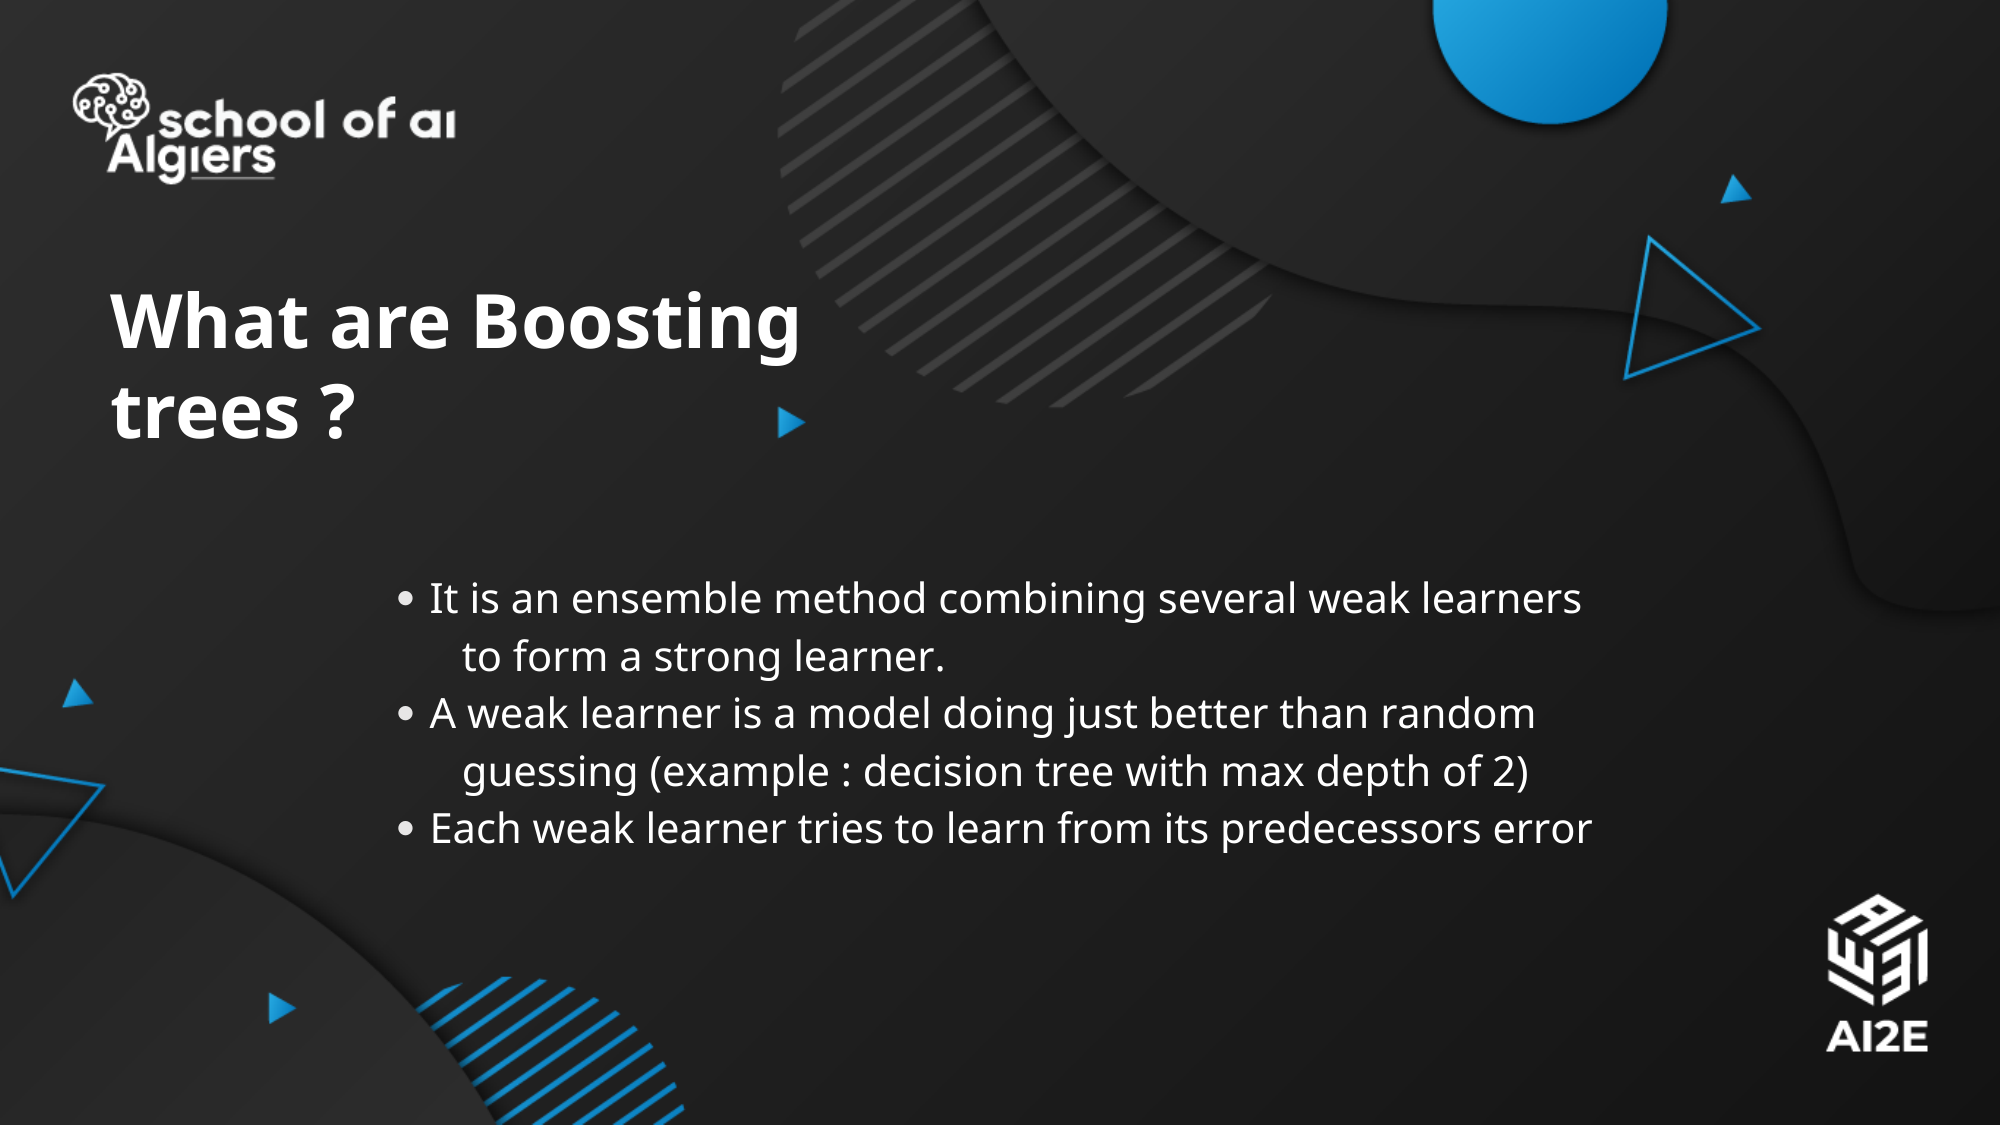

What are Boosting trees ?
# It is an ensemble method combining several weak learners to form a strong learner.
A weak learner is a model doing just better than random guessing (example : decision tree with max depth of 2)
Each weak learner tries to learn from its predecessors error